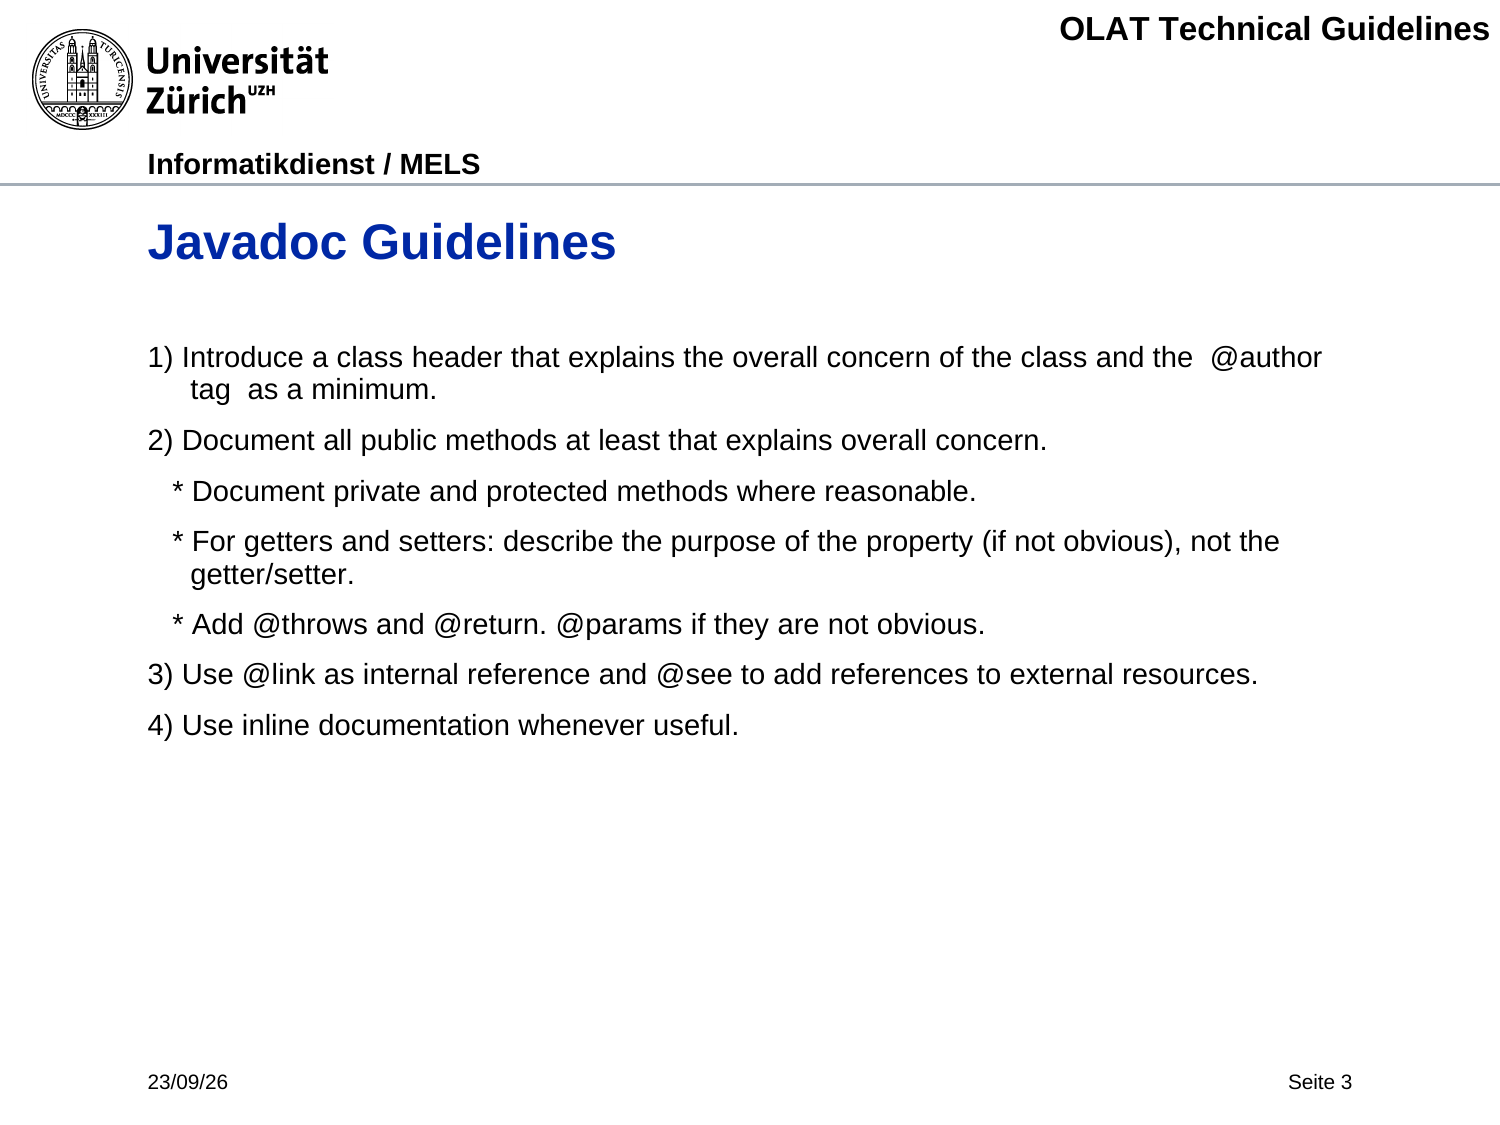

OLAT Technical Guidelines
# Javadoc Guidelines
1) Introduce a class header that explains the overall concern of the class and the @author tag as a minimum.
2) Document all public methods at least that explains overall concern.
 * Document private and protected methods where reasonable.
 * For getters and setters: describe the purpose of the property (if not obvious), not the getter/setter.
 * Add @throws and @return. @params if they are not obvious.
3) Use @link as internal reference and @see to add references to external resources.
4) Use inline documentation whenever useful.
3